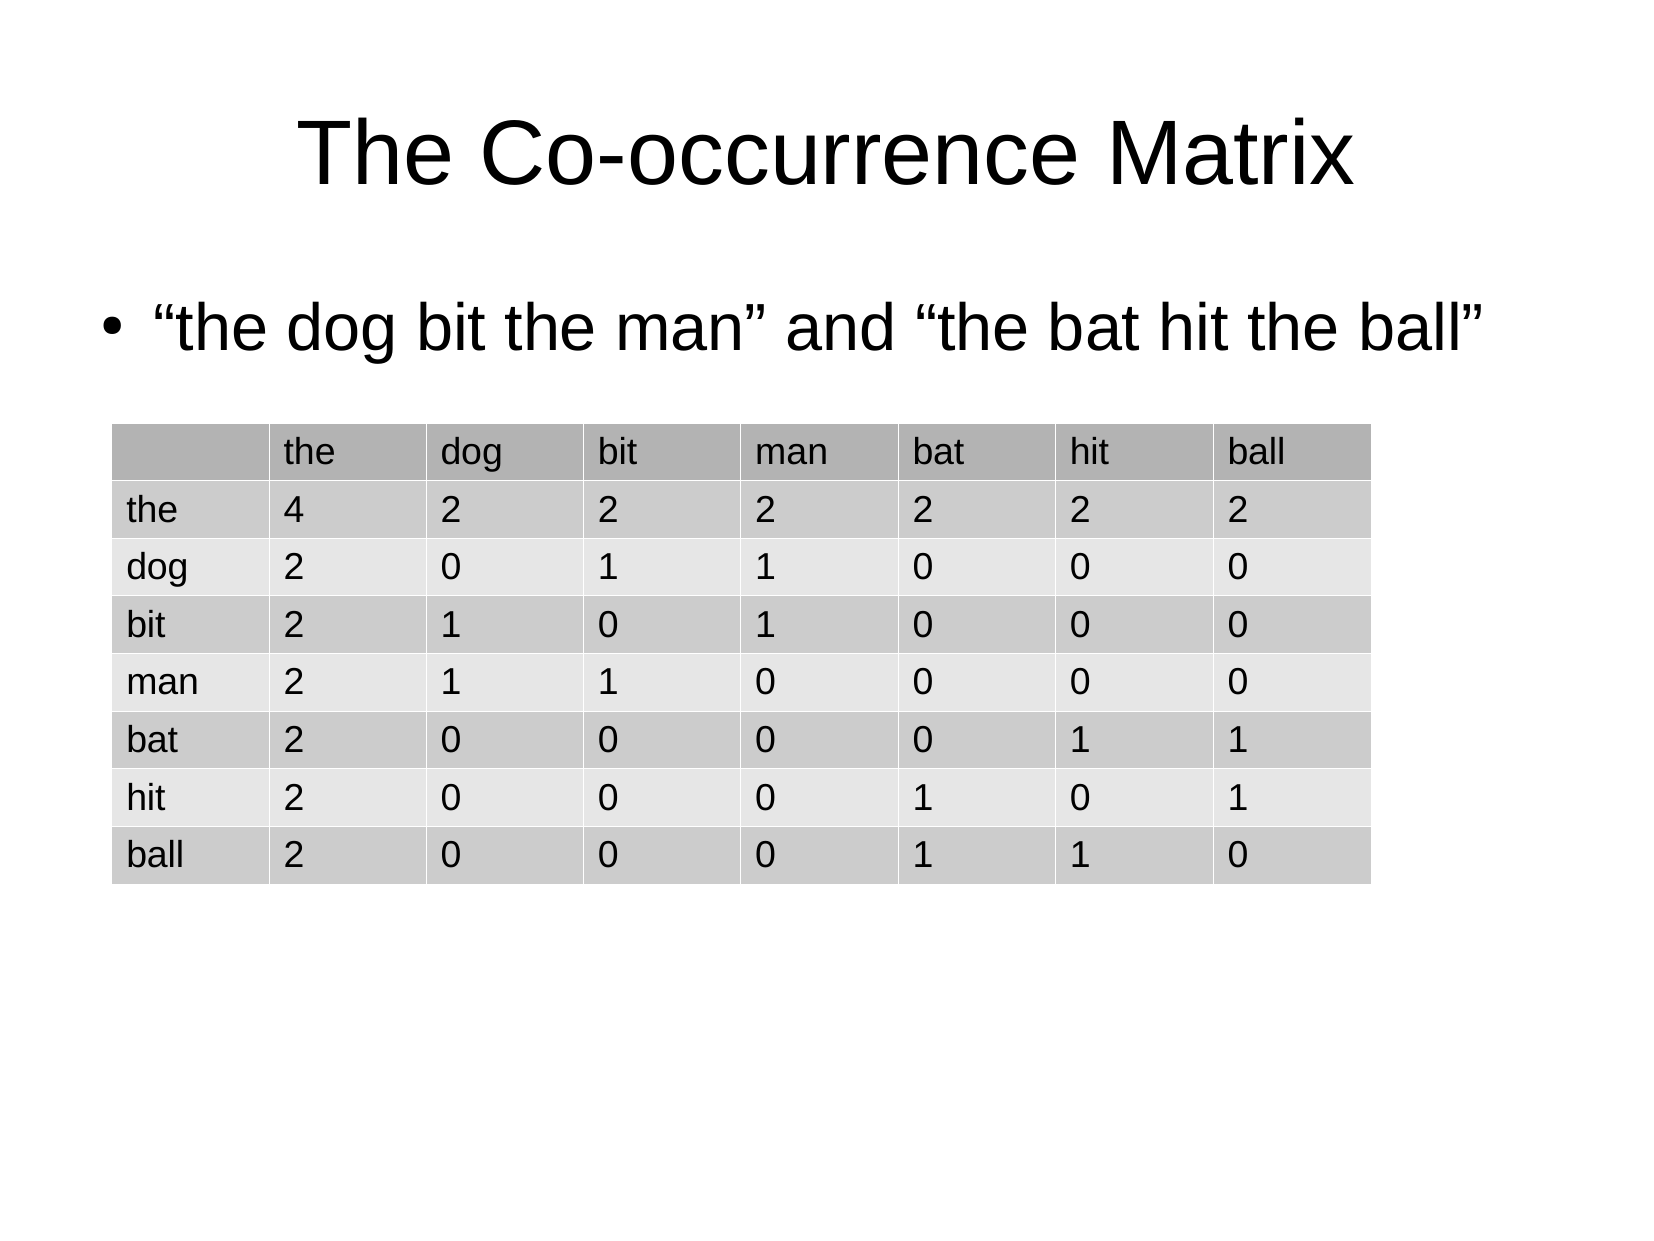

# The Co-occurrence Matrix
“the dog bit the man” and “the bat hit the ball”
| | the | dog | bit | man | bat | hit | ball |
| --- | --- | --- | --- | --- | --- | --- | --- |
| the | 4 | 2 | 2 | 2 | 2 | 2 | 2 |
| dog | 2 | 0 | 1 | 1 | 0 | 0 | 0 |
| bit | 2 | 1 | 0 | 1 | 0 | 0 | 0 |
| man | 2 | 1 | 1 | 0 | 0 | 0 | 0 |
| bat | 2 | 0 | 0 | 0 | 0 | 1 | 1 |
| hit | 2 | 0 | 0 | 0 | 1 | 0 | 1 |
| ball | 2 | 0 | 0 | 0 | 1 | 1 | 0 |